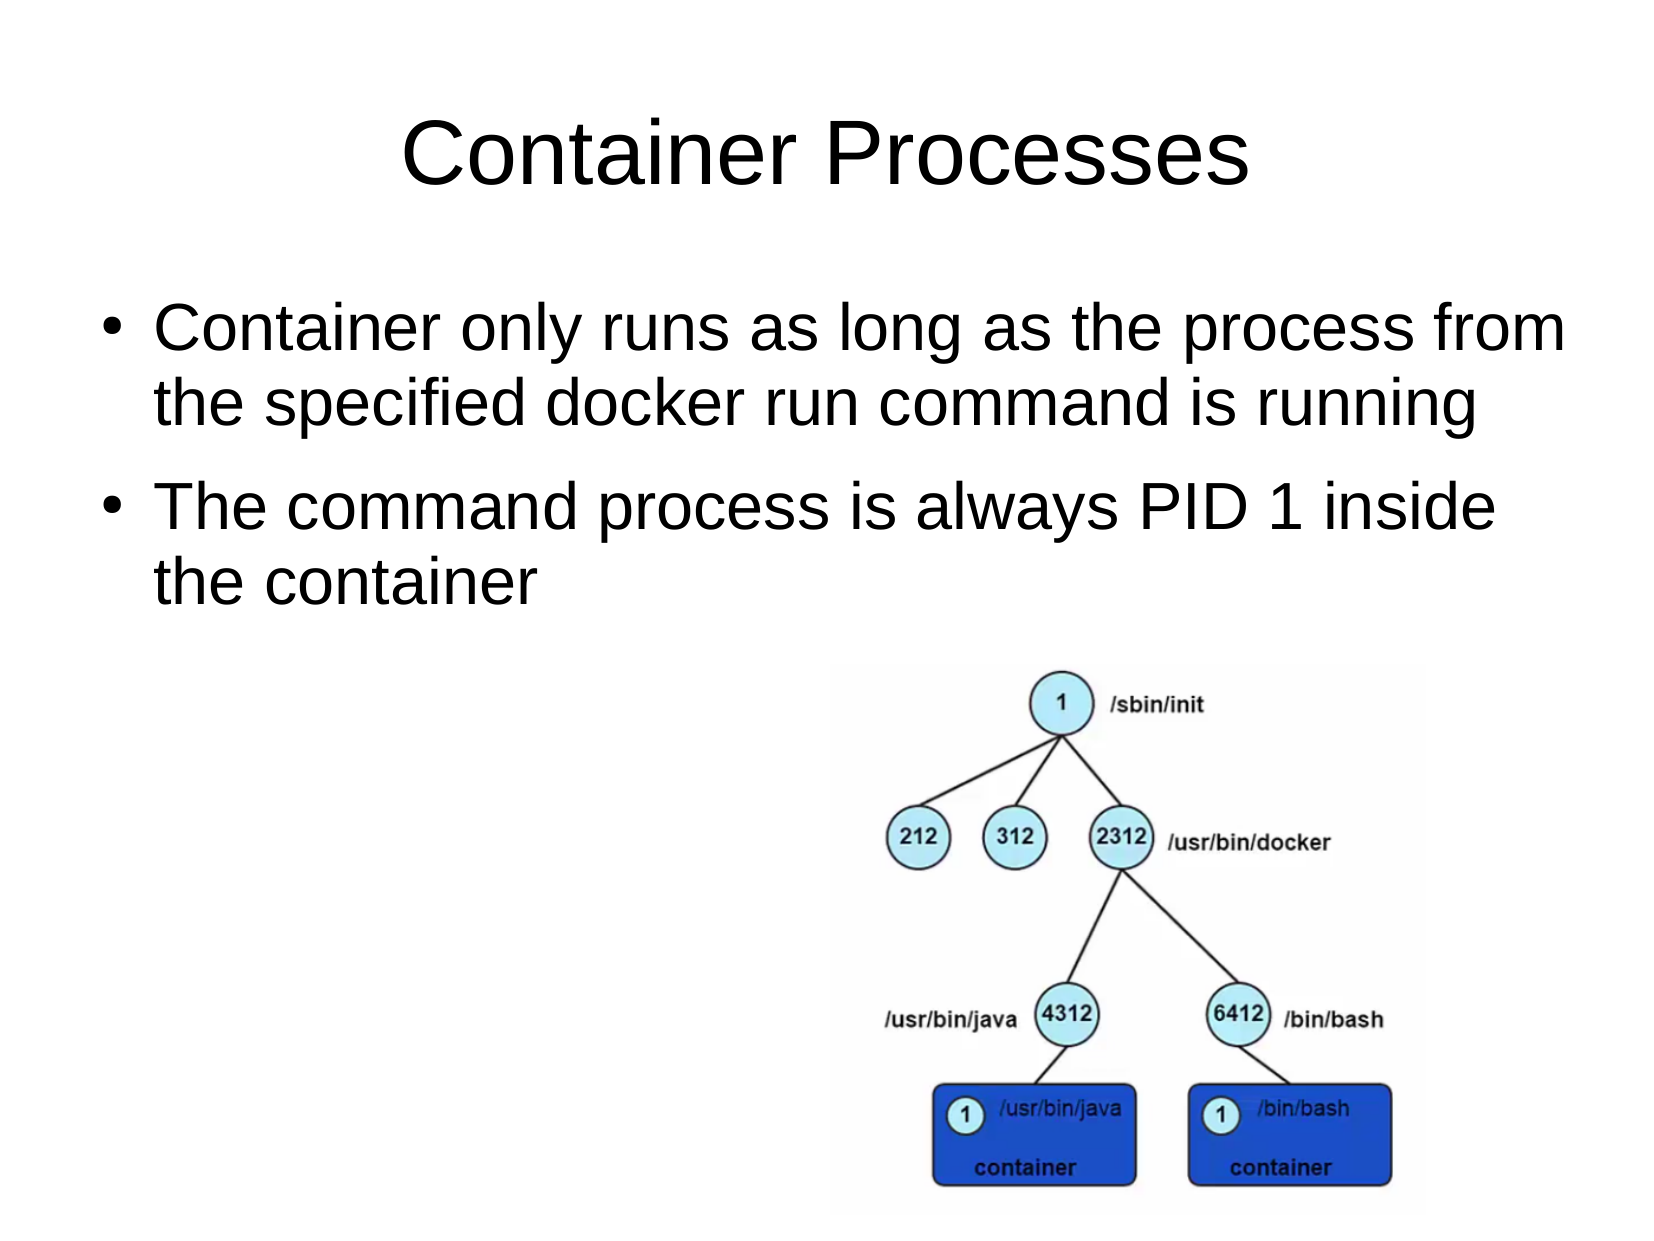

# Container Processes
Container only runs as long as the process from the specified docker run command is running
The command process is always PID 1 inside the container